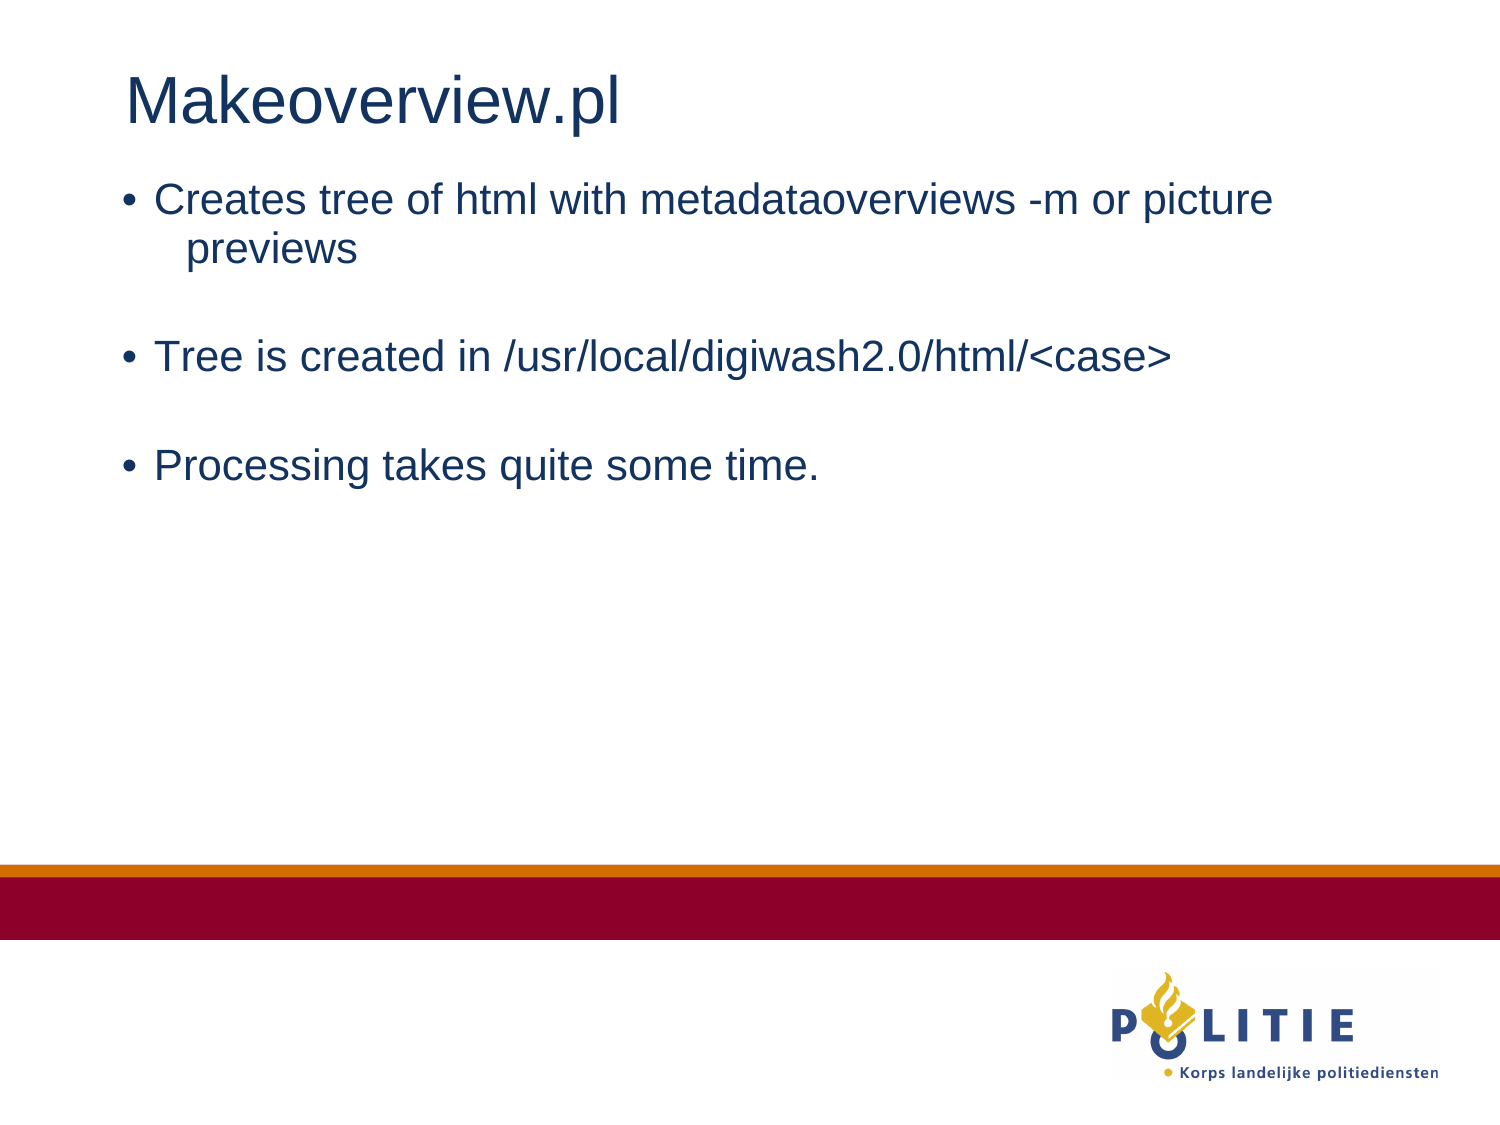

# Makeoverview.pl
Creates tree of html with metadataoverviews -m or picture previews
Tree is created in /usr/local/digiwash2.0/html/<case>
Processing takes quite some time.